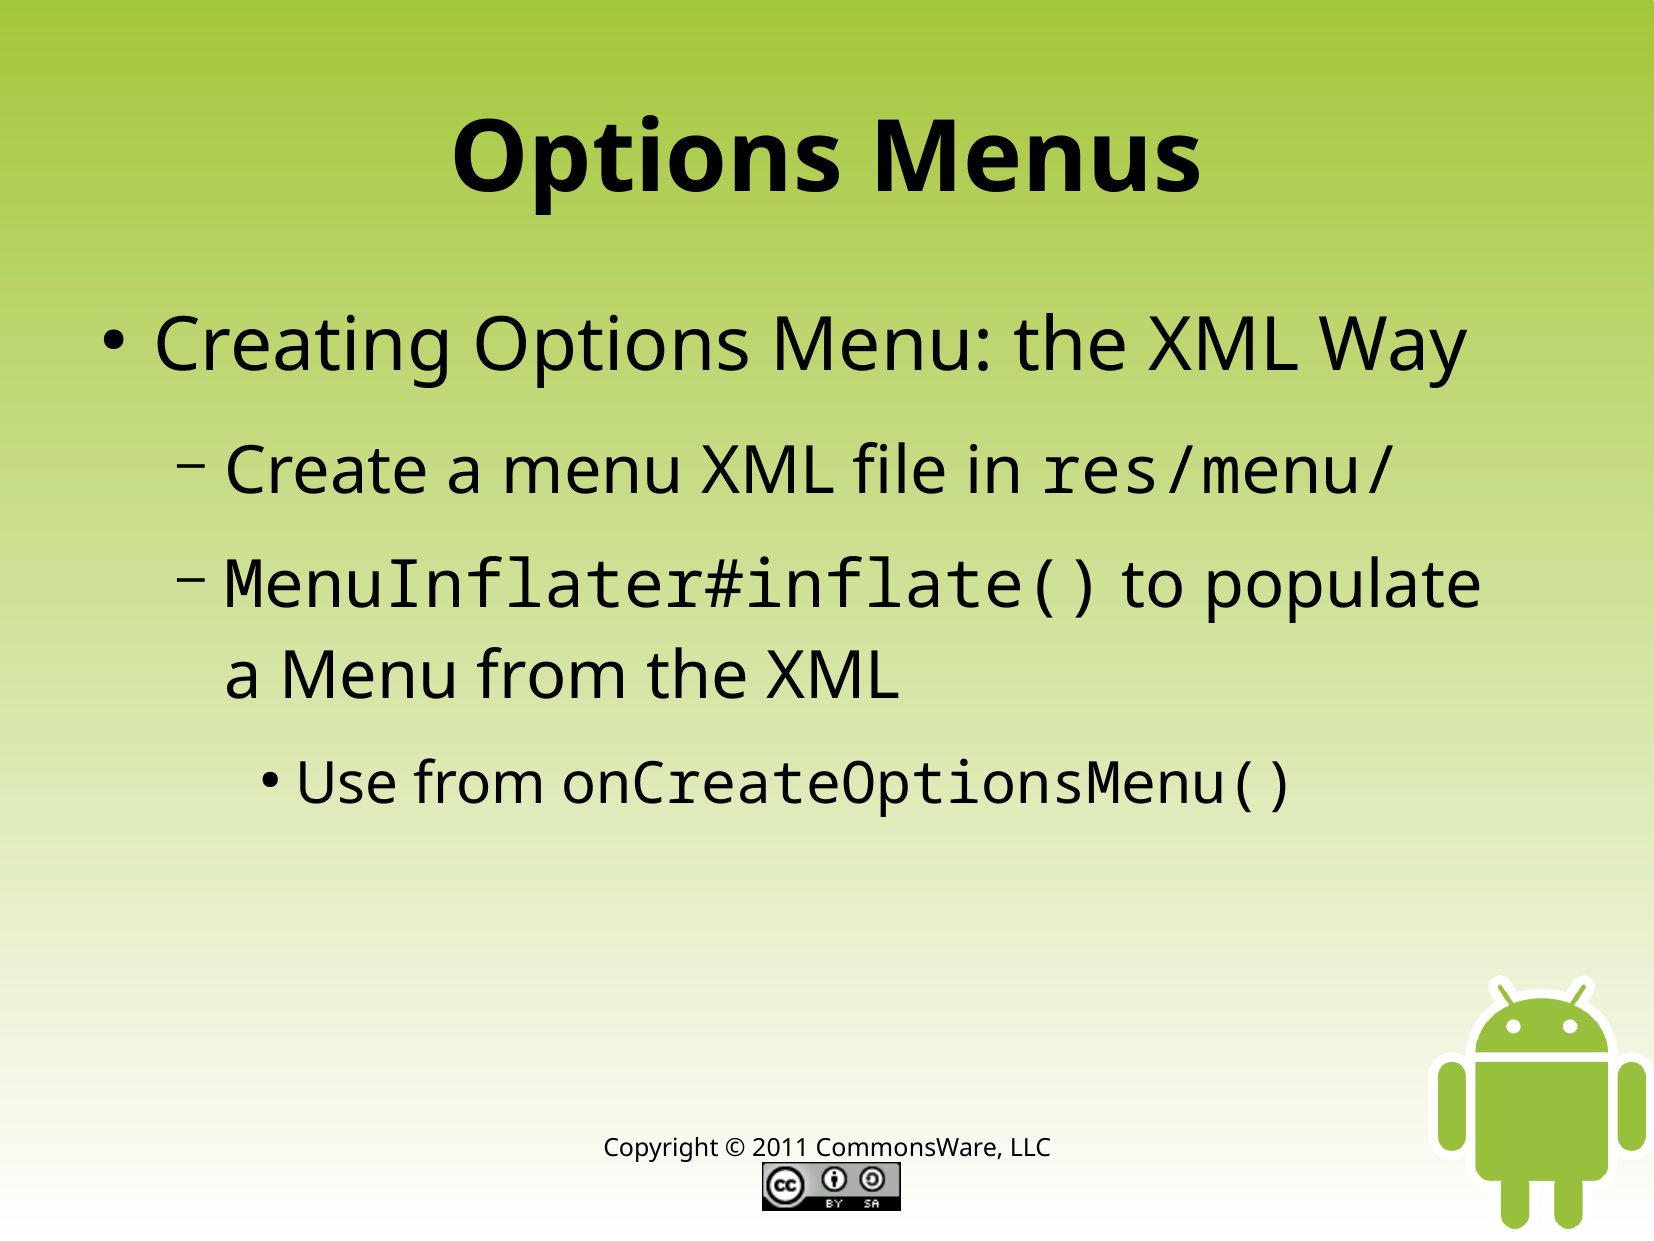

# Options Menus
Creating Options Menu: the XML Way
Create a menu XML file in res/menu/
MenuInflater#inflate() to populate a Menu from the XML
Use from onCreateOptionsMenu()